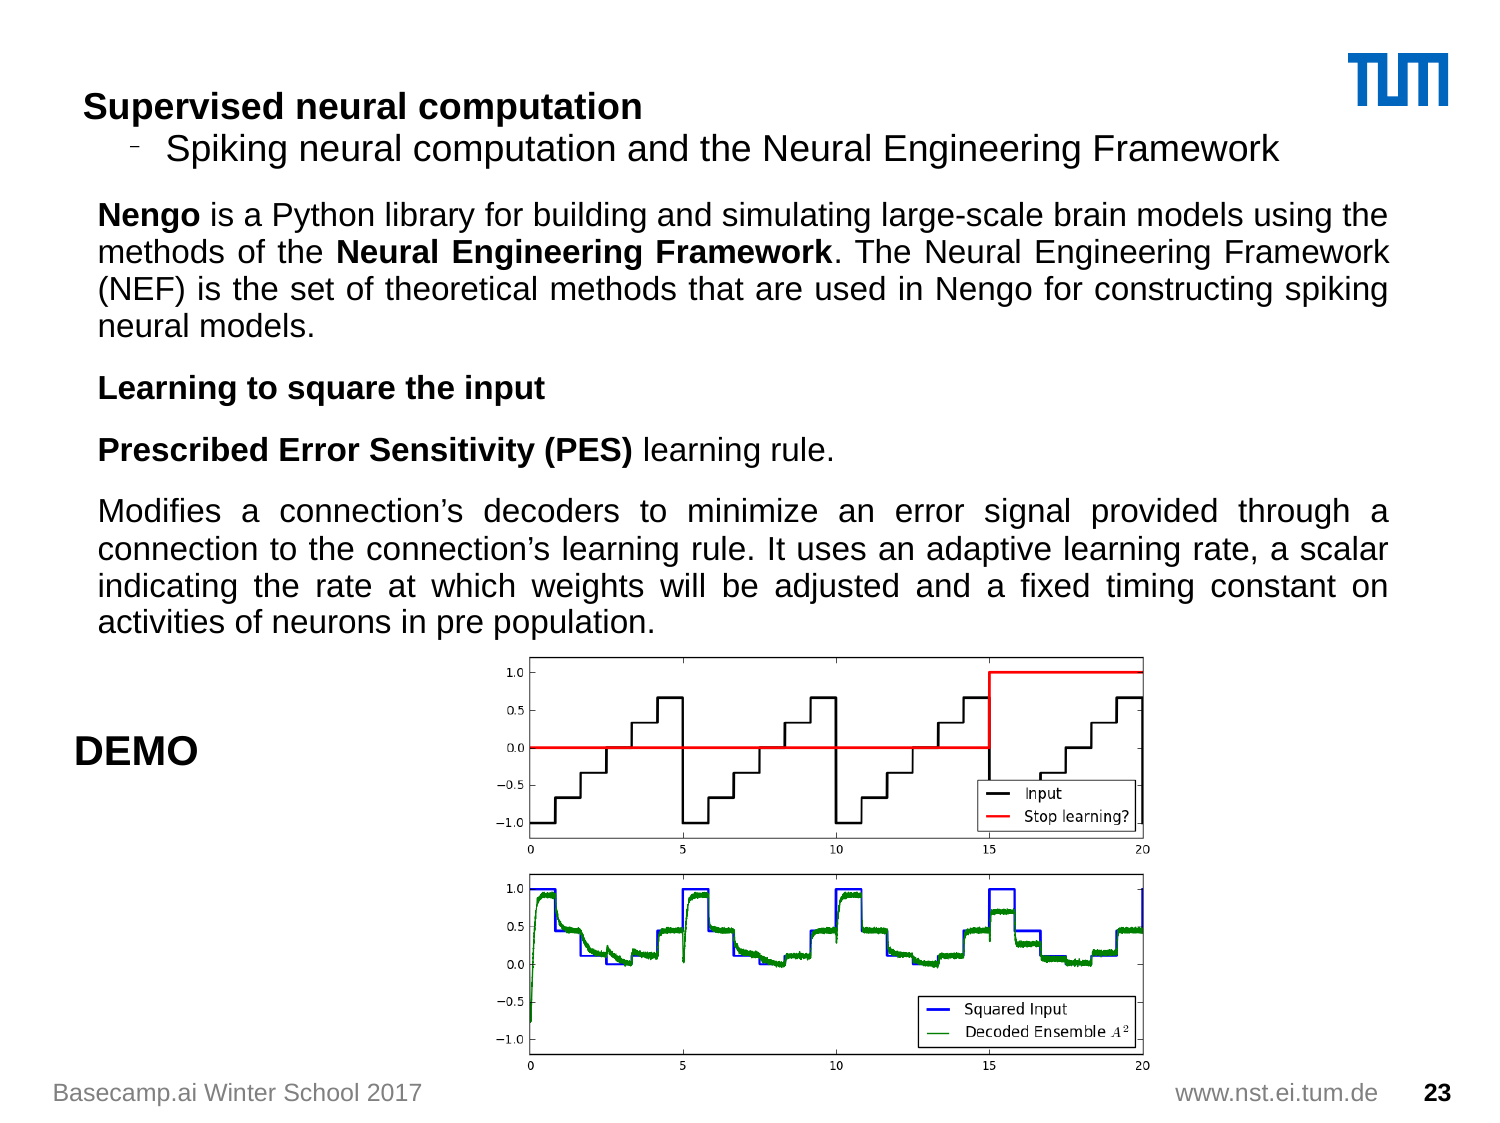

Supervised neural computation
Spiking neural computation and the Neural Engineering Framework
Nengo is a Python library for building and simulating large-scale brain models using the methods of the Neural Engineering Framework. The Neural Engineering Framework (NEF) is the set of theoretical methods that are used in Nengo for constructing spiking neural models.
Learning to square the input
Prescribed Error Sensitivity (PES) learning rule.
Modifies a connection’s decoders to minimize an error signal provided through a connection to the connection’s learning rule. It uses an adaptive learning rate, a scalar indicating the rate at which weights will be adjusted and a fixed timing constant on activities of neurons in pre population.
DEMO
Basecamp.ai Winter School 2017
23